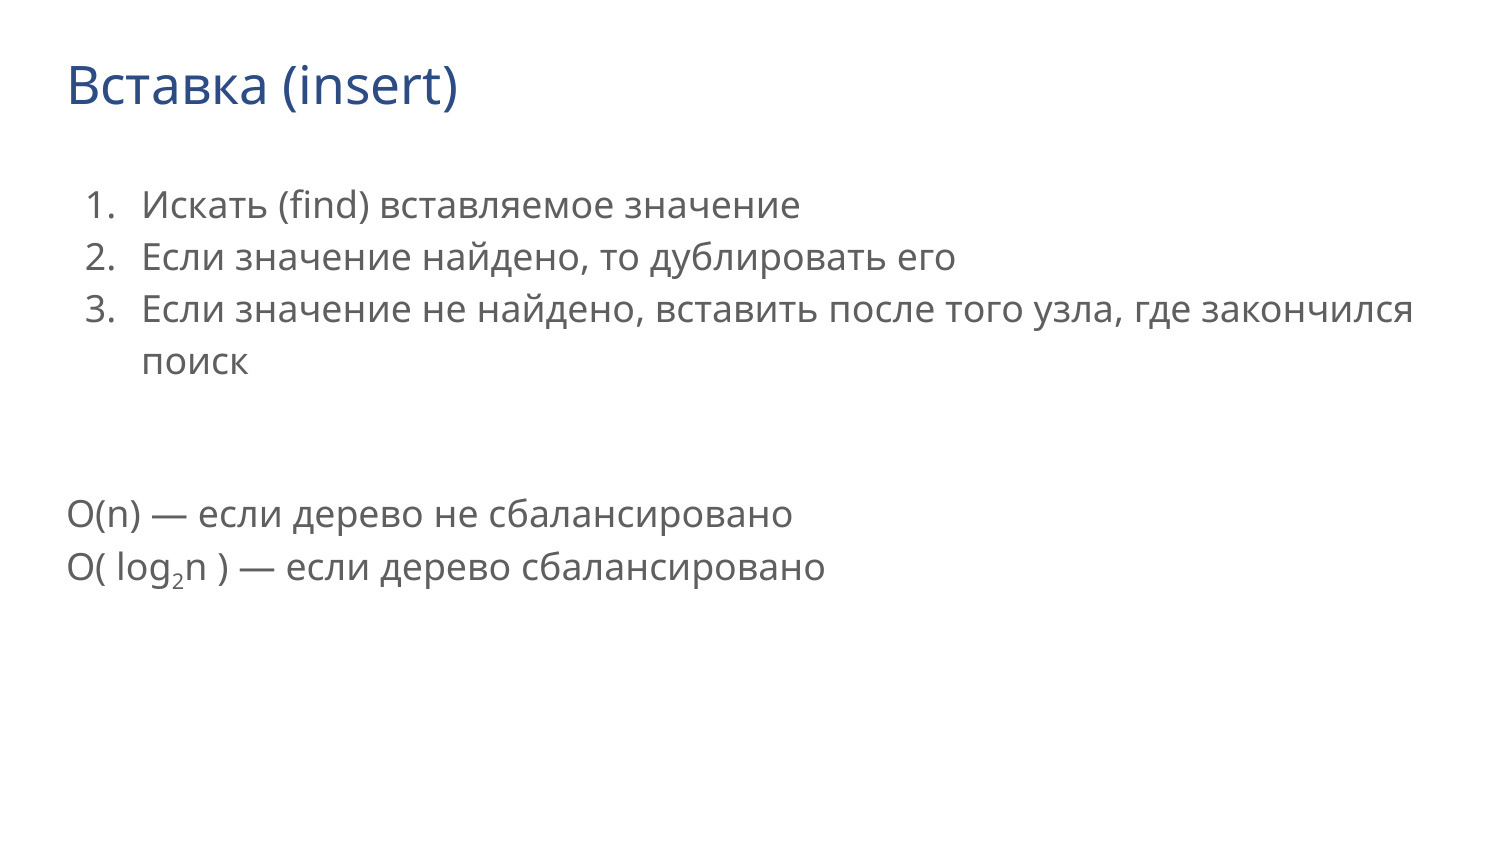

# Вставка (insert)
Искать (find) вставляемое значение
Если значение найдено, то дублировать его
Если значение не найдено, вставить после того узла, где закончился поиск
O(n) — если дерево не сбалансировано
O( log2n ) — если дерево сбалансировано